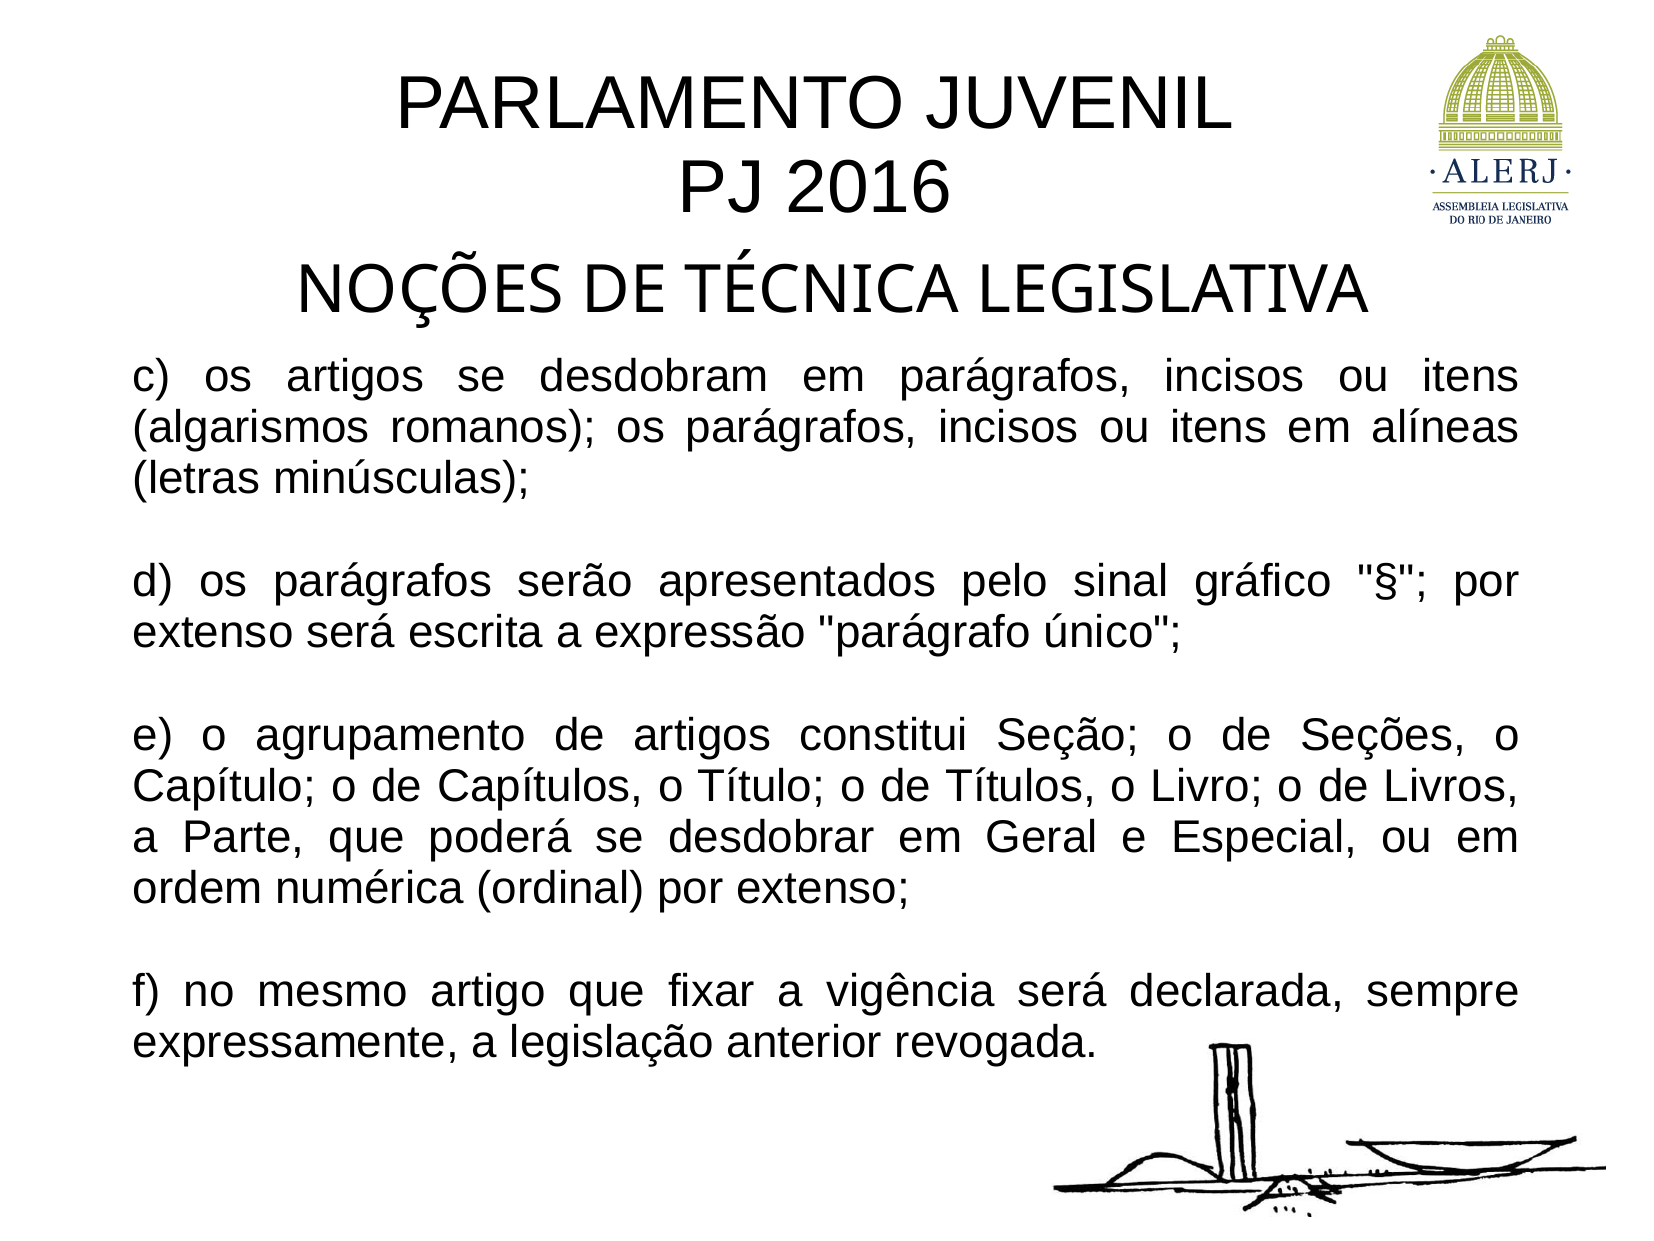

# PARLAMENTO JUVENIL PJ 2016
NOÇÕES DE TÉCNICA LEGISLATIVA
c) os artigos se desdobram em parágrafos, incisos ou itens (algarismos romanos); os parágrafos, incisos ou itens em alíneas (letras minúsculas);
d) os parágrafos serão apresentados pelo sinal gráfico "§"; por extenso será escrita a expressão "parágrafo único";
e) o agrupamento de artigos constitui Seção; o de Seções, o Capítulo; o de Capítulos, o Título; o de Títulos, o Livro; o de Livros, a Parte, que poderá se desdobrar em Geral e Especial, ou em ordem numérica (ordinal) por extenso;
f) no mesmo artigo que fixar a vigência será declarada, sempre expressamente, a legislação anterior revogada.